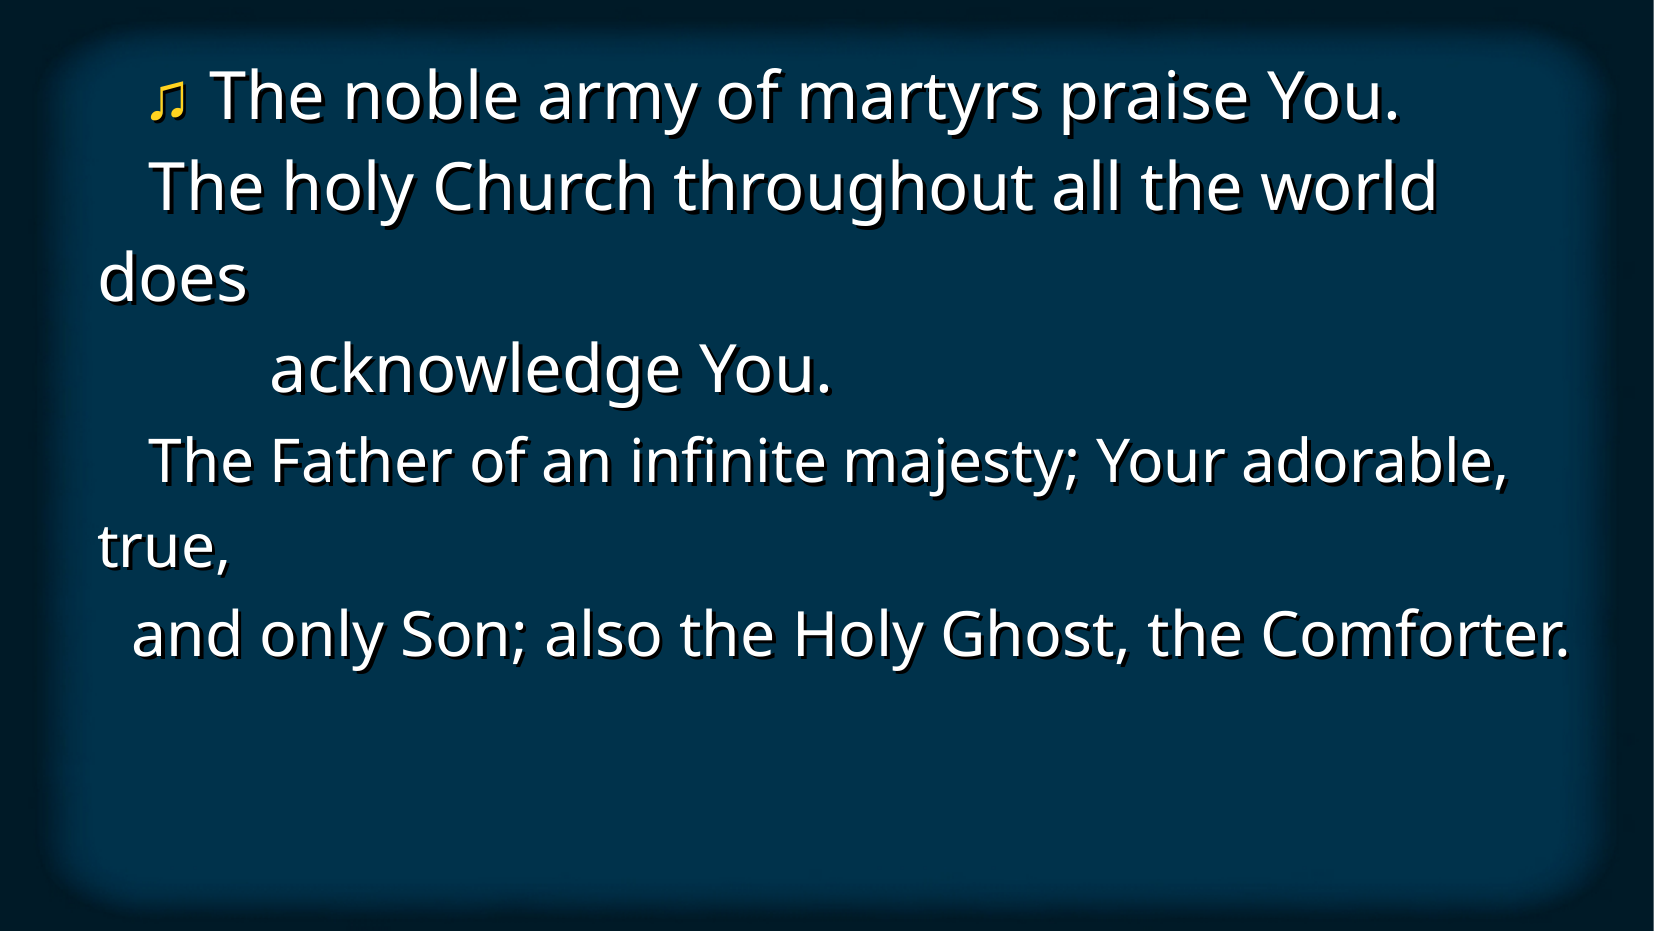

♫ The noble army of martyrs praise You.
 The holy Church throughout all the world does
 acknowledge You.
 The Father of an infinite majesty; Your adorable, true,
 and only Son; also the Holy Ghost, the Comforter.